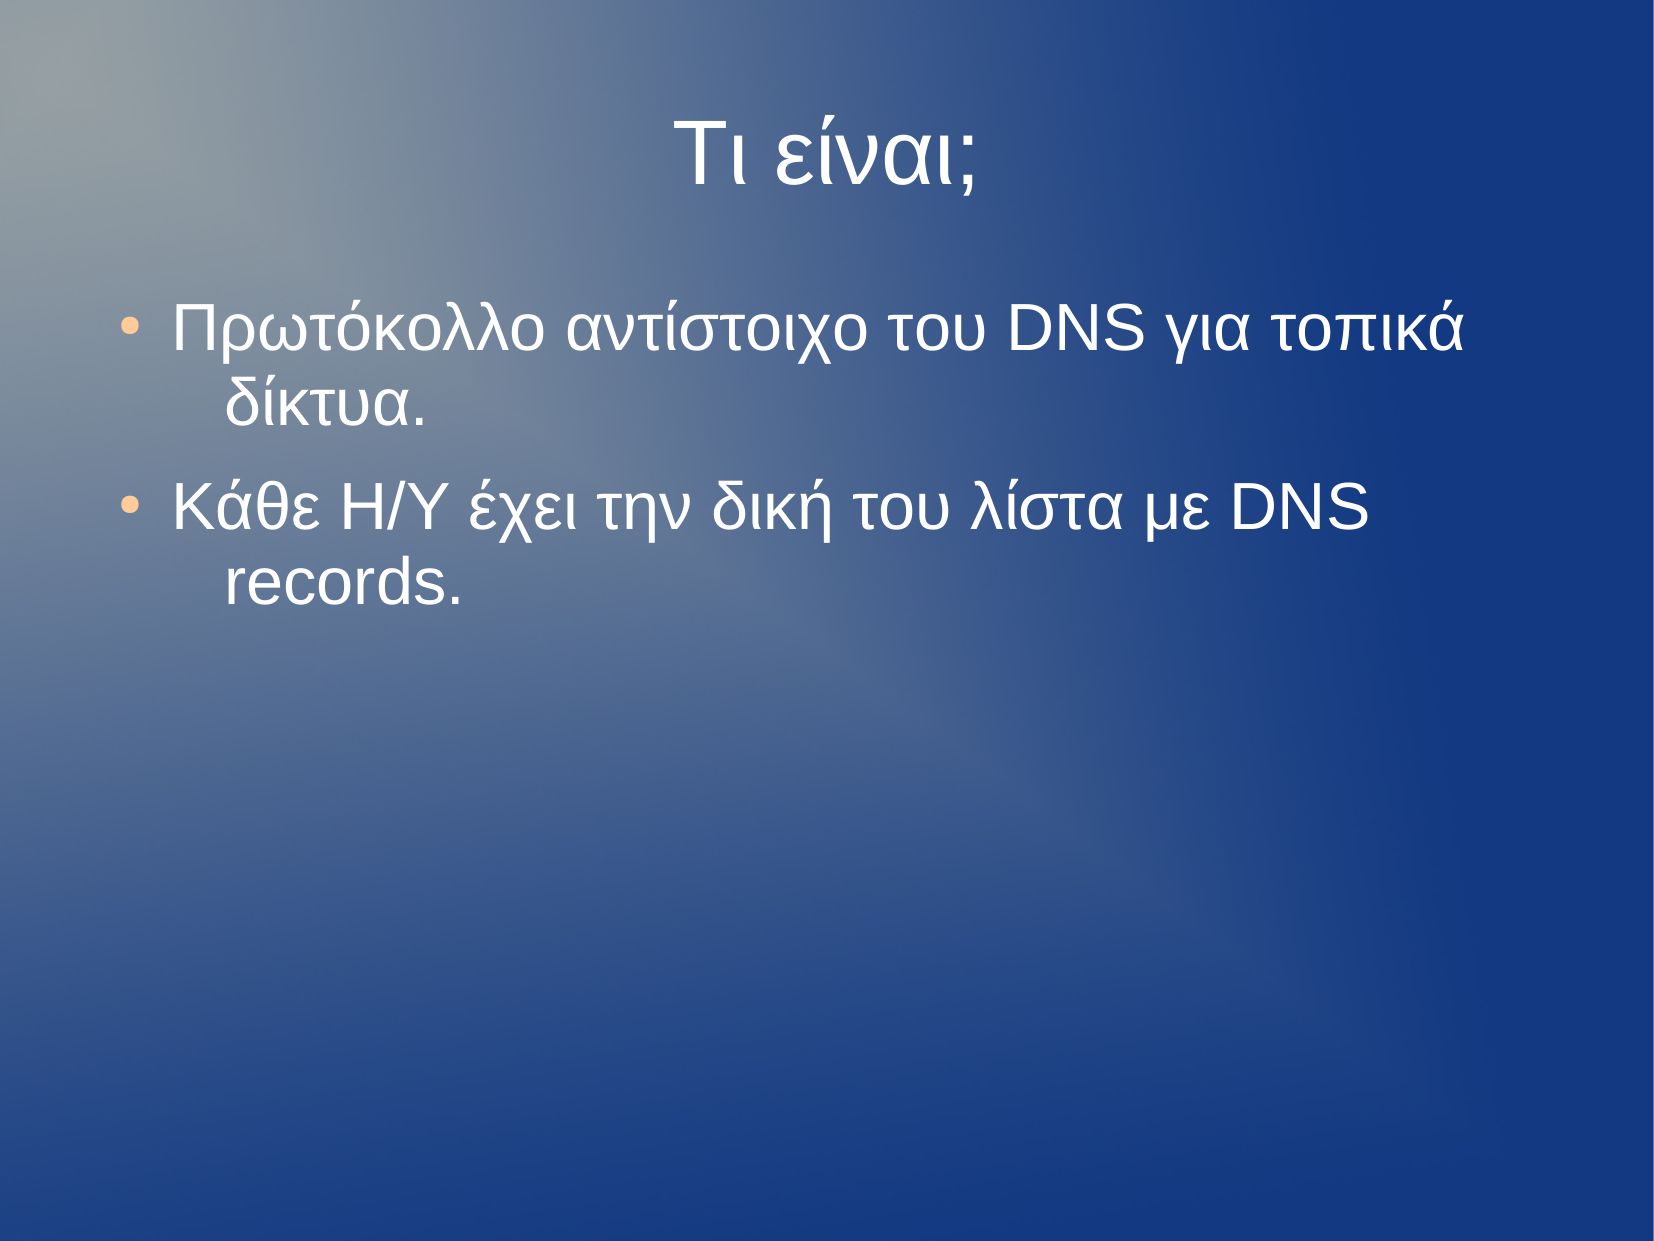

# Τι είναι;
Πρωτόκολλο αντίστοιχο του DNS για τοπικά δίκτυα.
Κάθε Η/Υ έχει την δική του λίστα με DNS records.